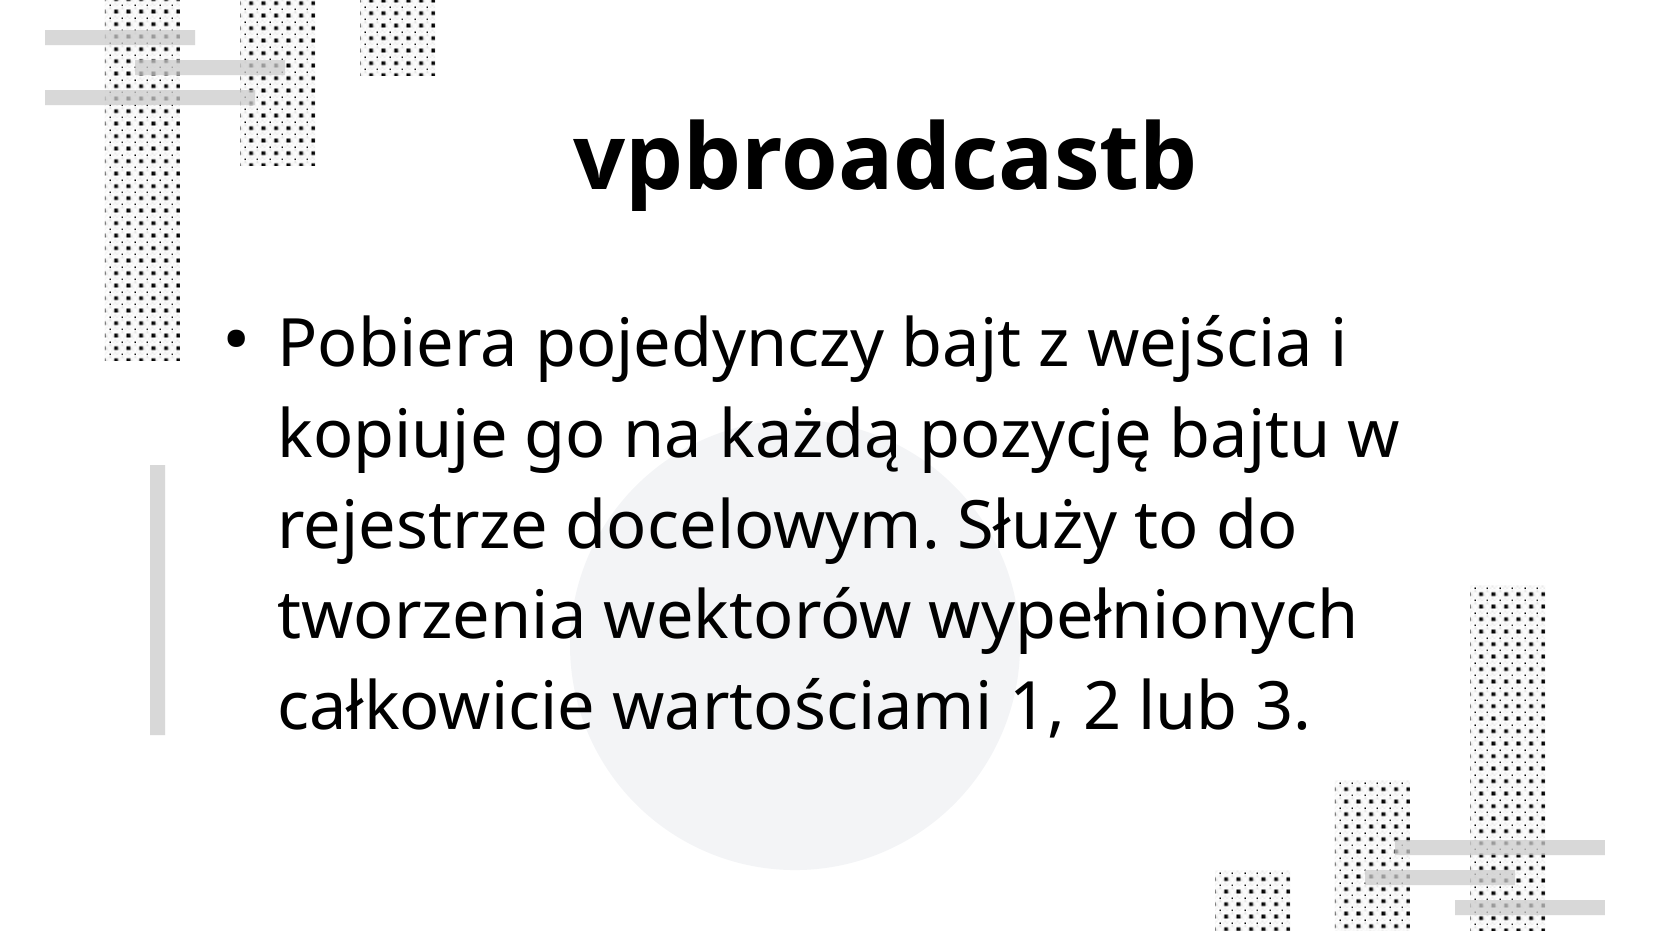

# vpbroadcastb
Pobiera pojedynczy bajt z wejścia i kopiuje go na każdą pozycję bajtu w rejestrze docelowym. Służy to do tworzenia wektorów wypełnionych całkowicie wartościami 1, 2 lub 3.